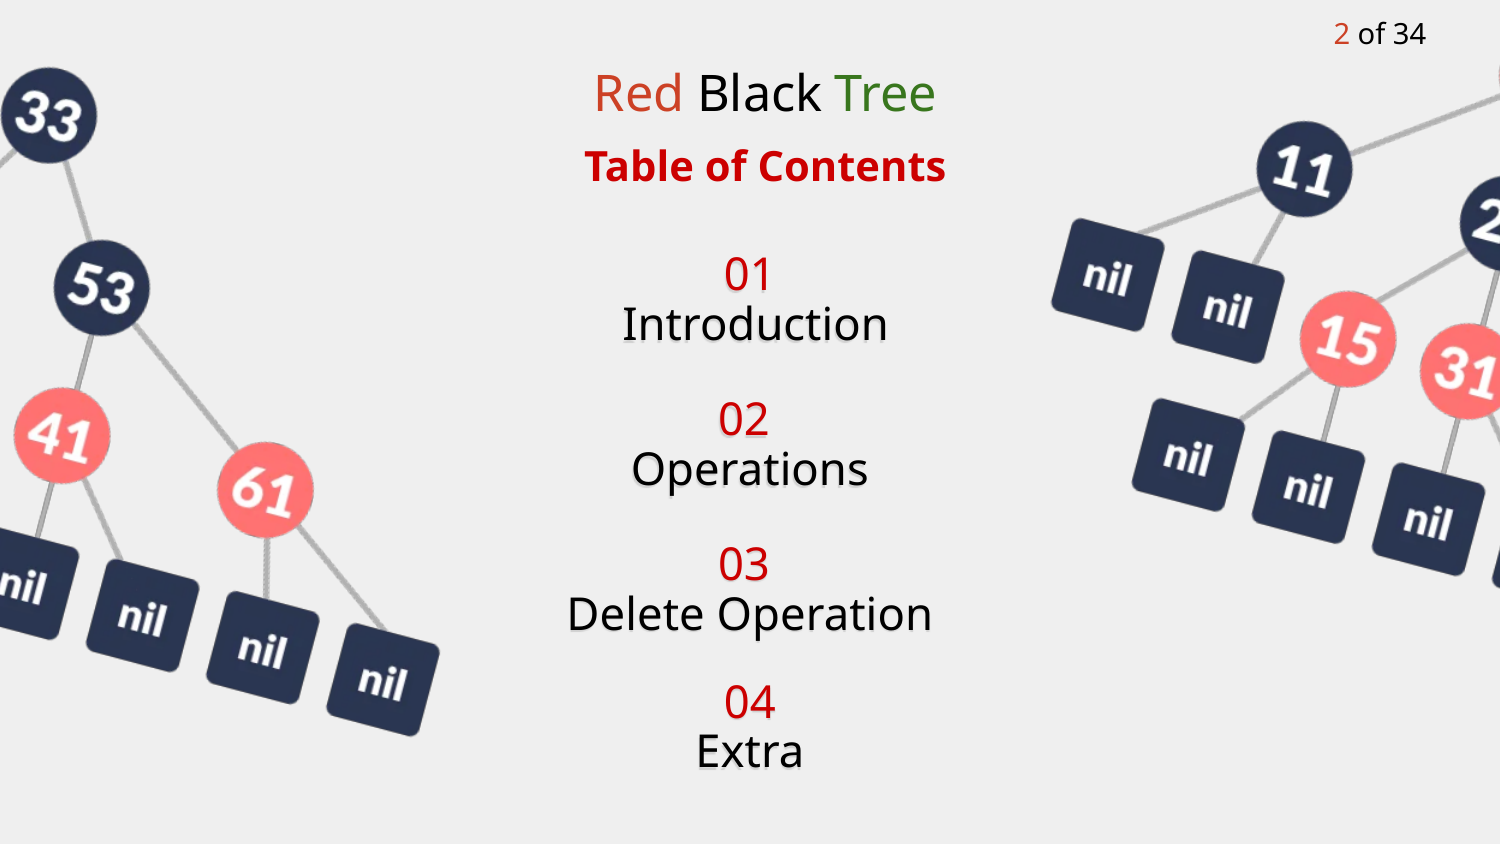

2 of 34
# Red Black Tree
Table of Contents
01
 Introduction
02
Operations
03
Delete Operation
04
Extra